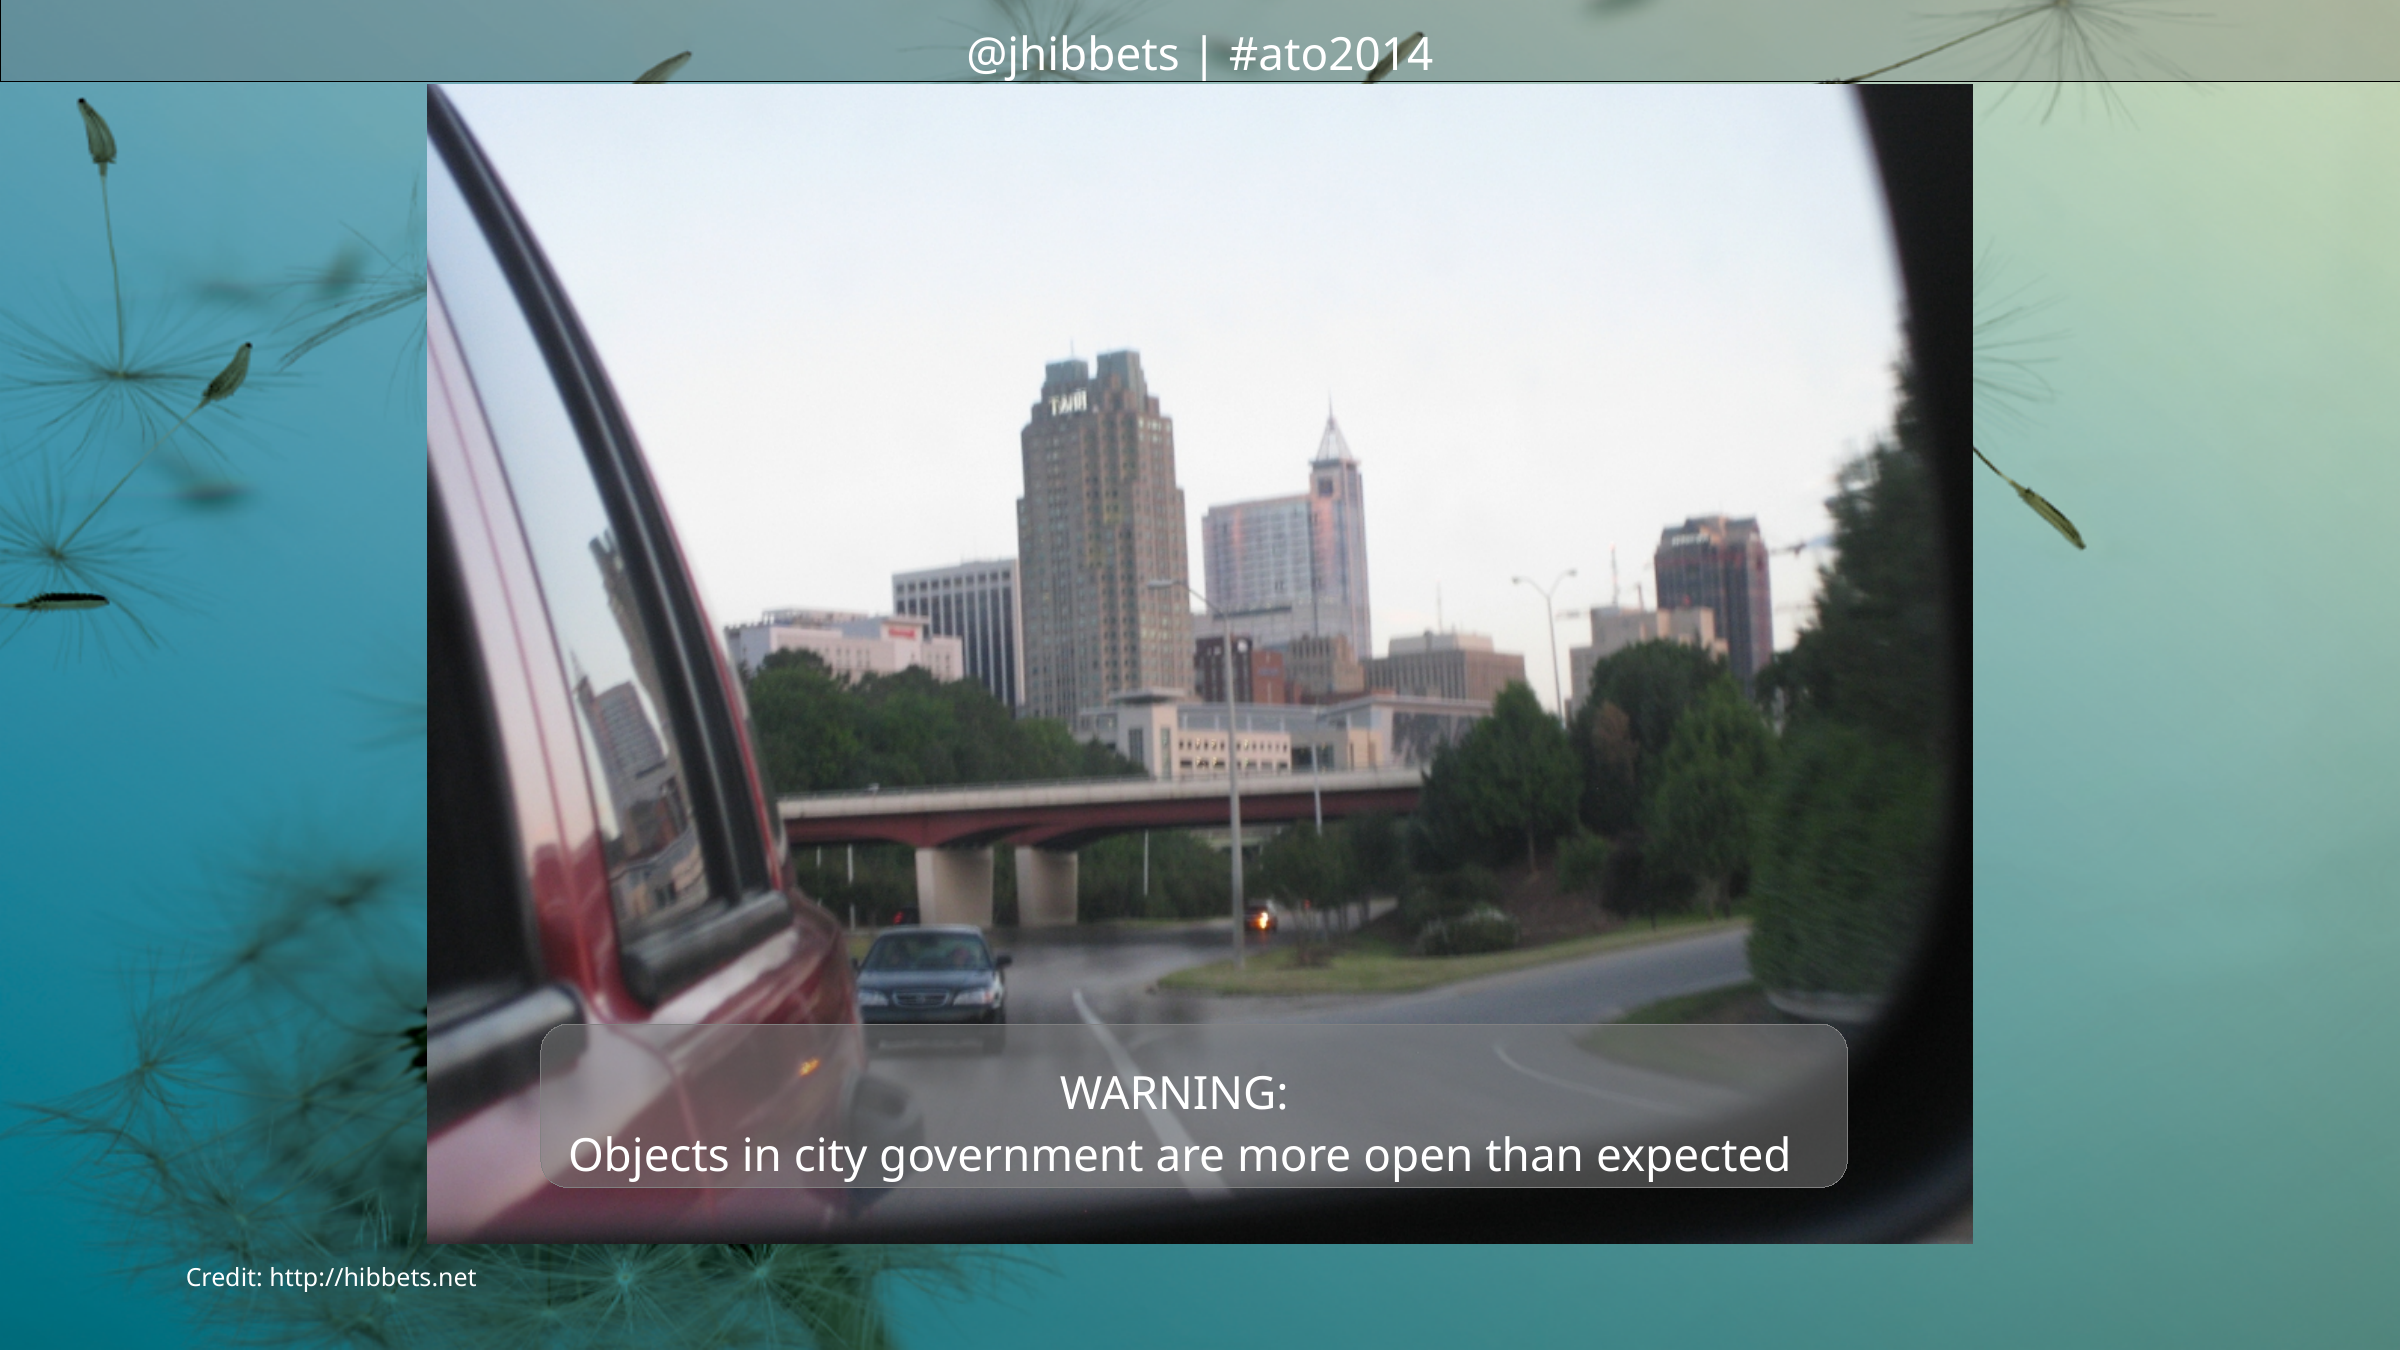

WARNING:
Objects in city government are more open than expected
Credit: http://hibbets.net